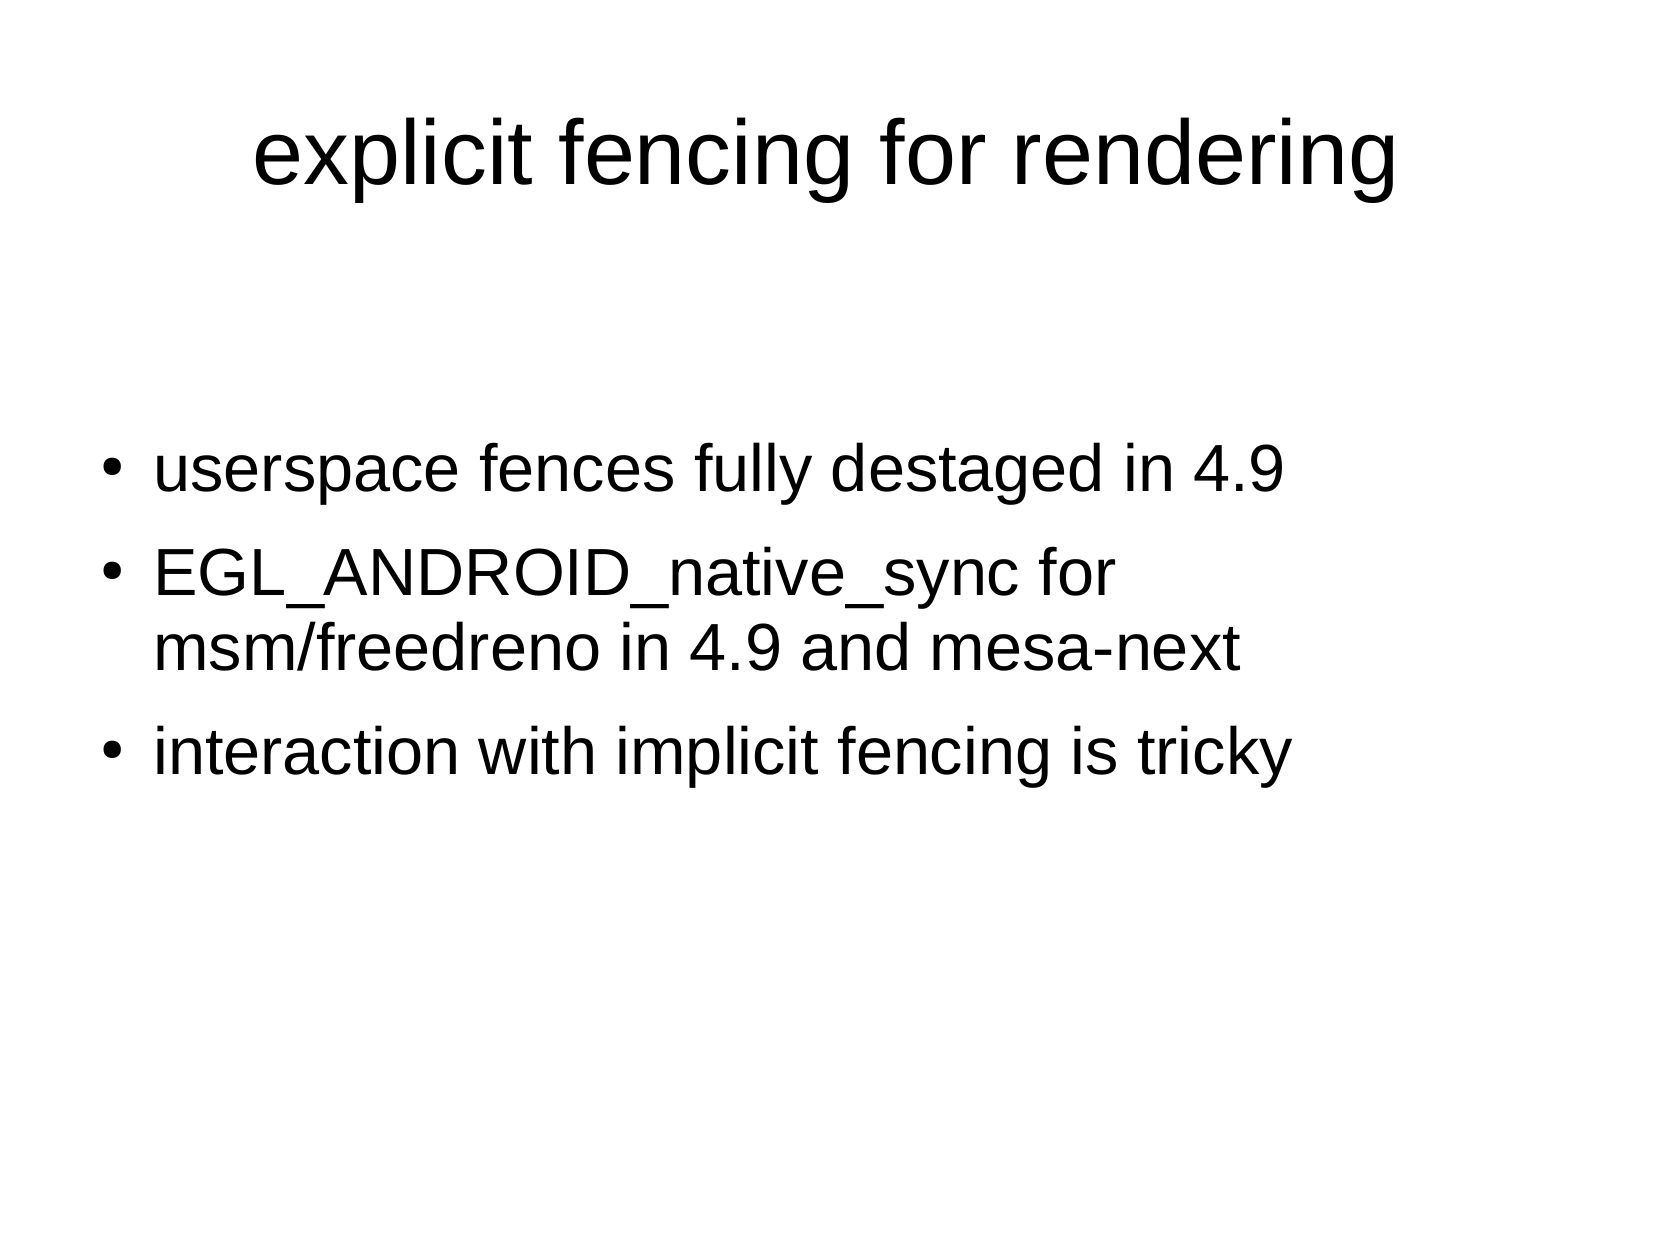

# explicit fencing for rendering
userspace fences fully destaged in 4.9
EGL_ANDROID_native_sync for msm/freedreno in 4.9 and mesa-next
interaction with implicit fencing is tricky